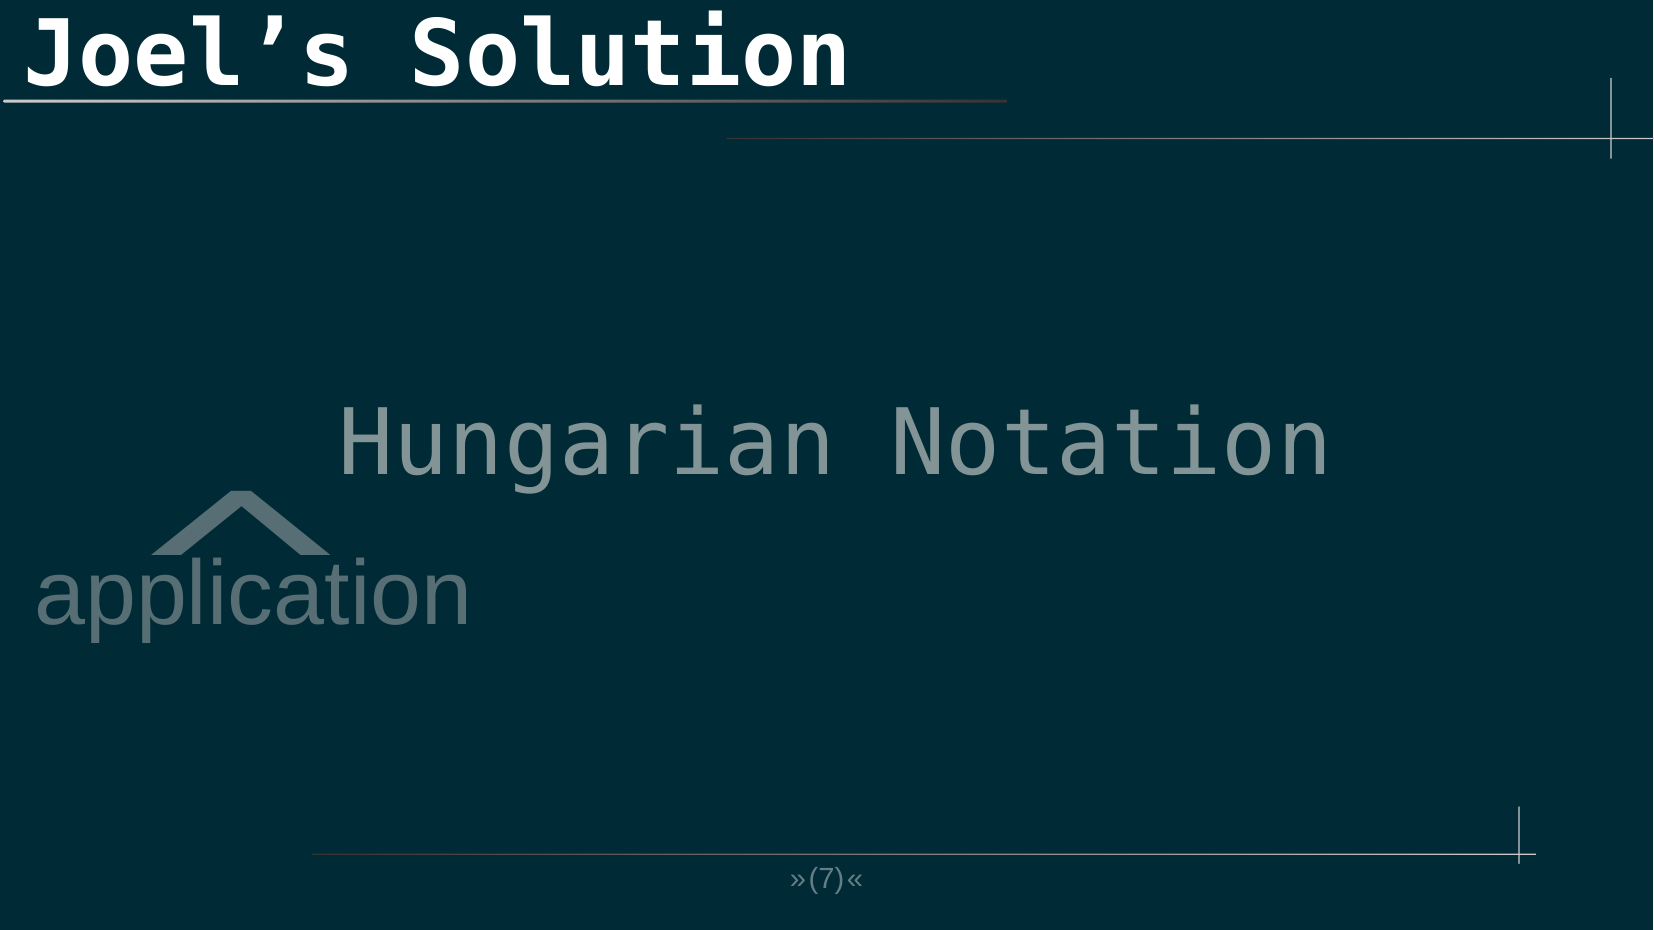

# Joel’s Solution
‸
Hungarian Notation
application